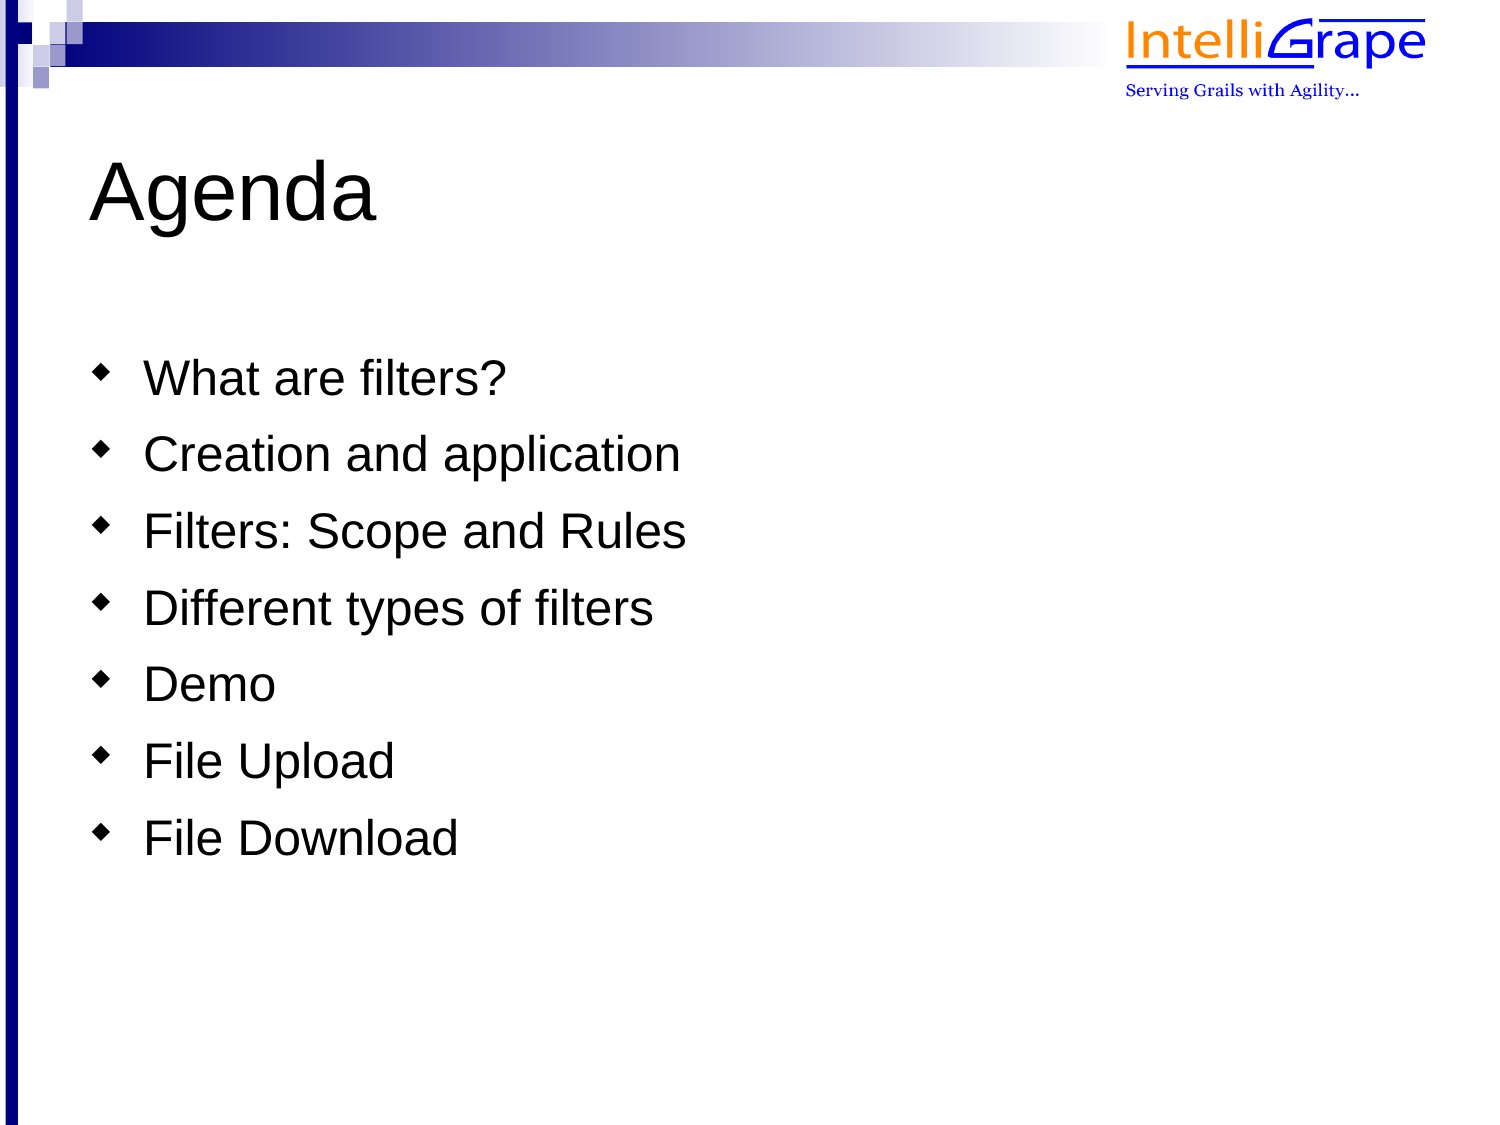

# Agenda
What are filters?
Creation and application
Filters: Scope and Rules
Different types of filters
Demo
File Upload
File Download